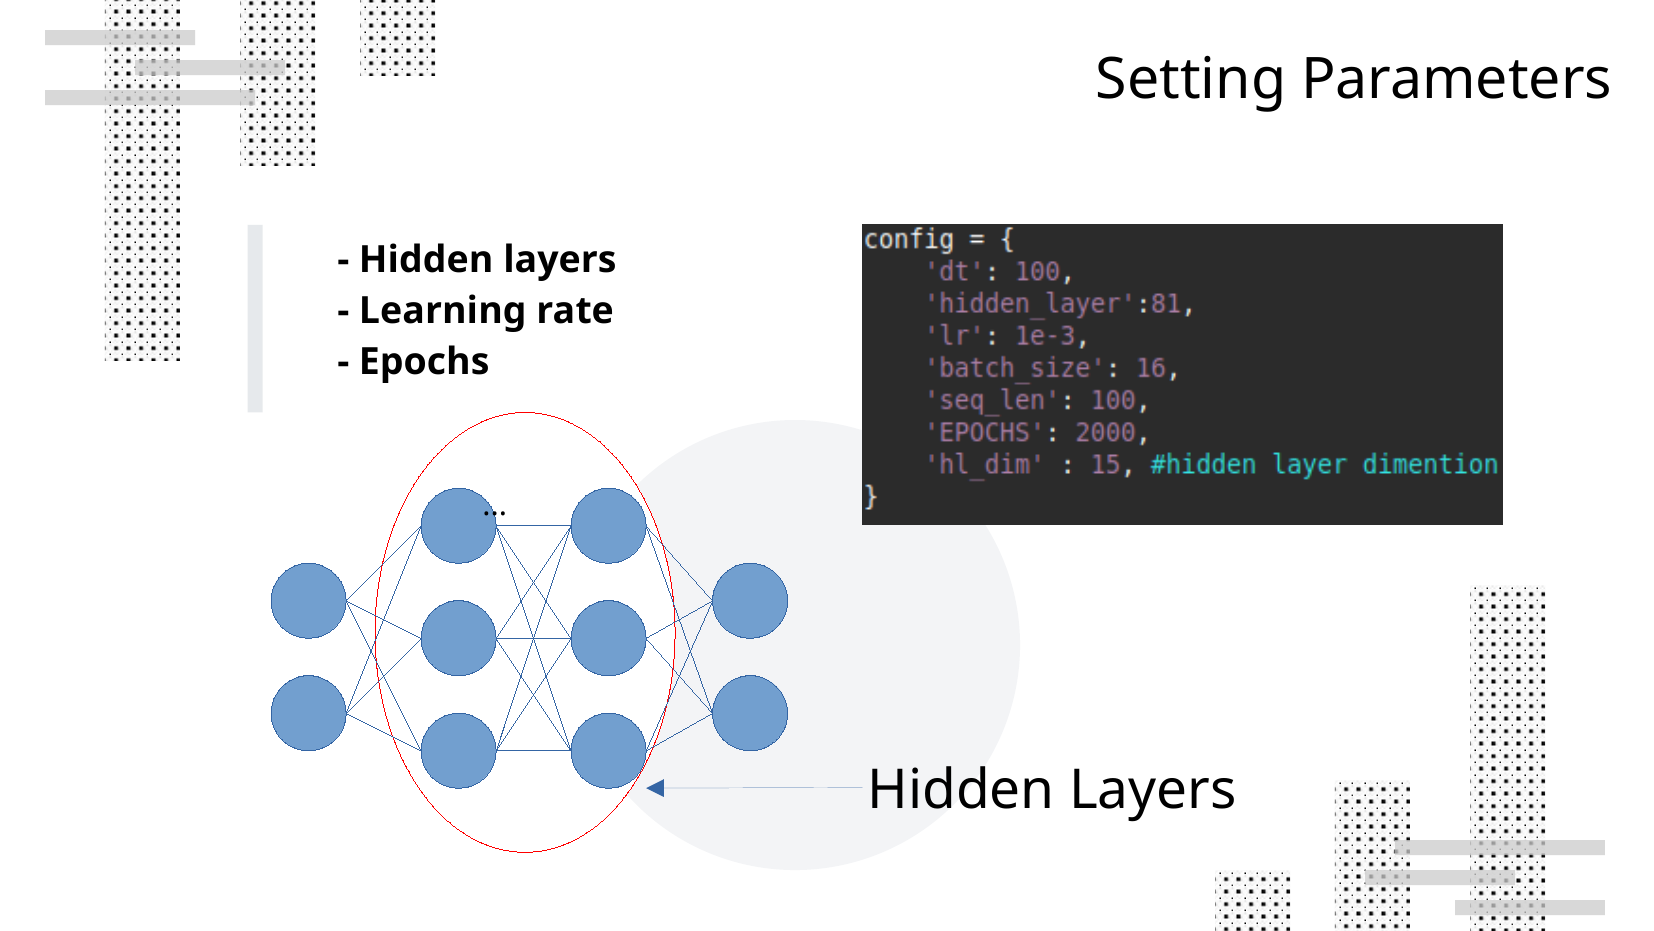

# Setting Parameters
- Hidden layers
- Learning rate
- Epochs
...
Hidden Layers